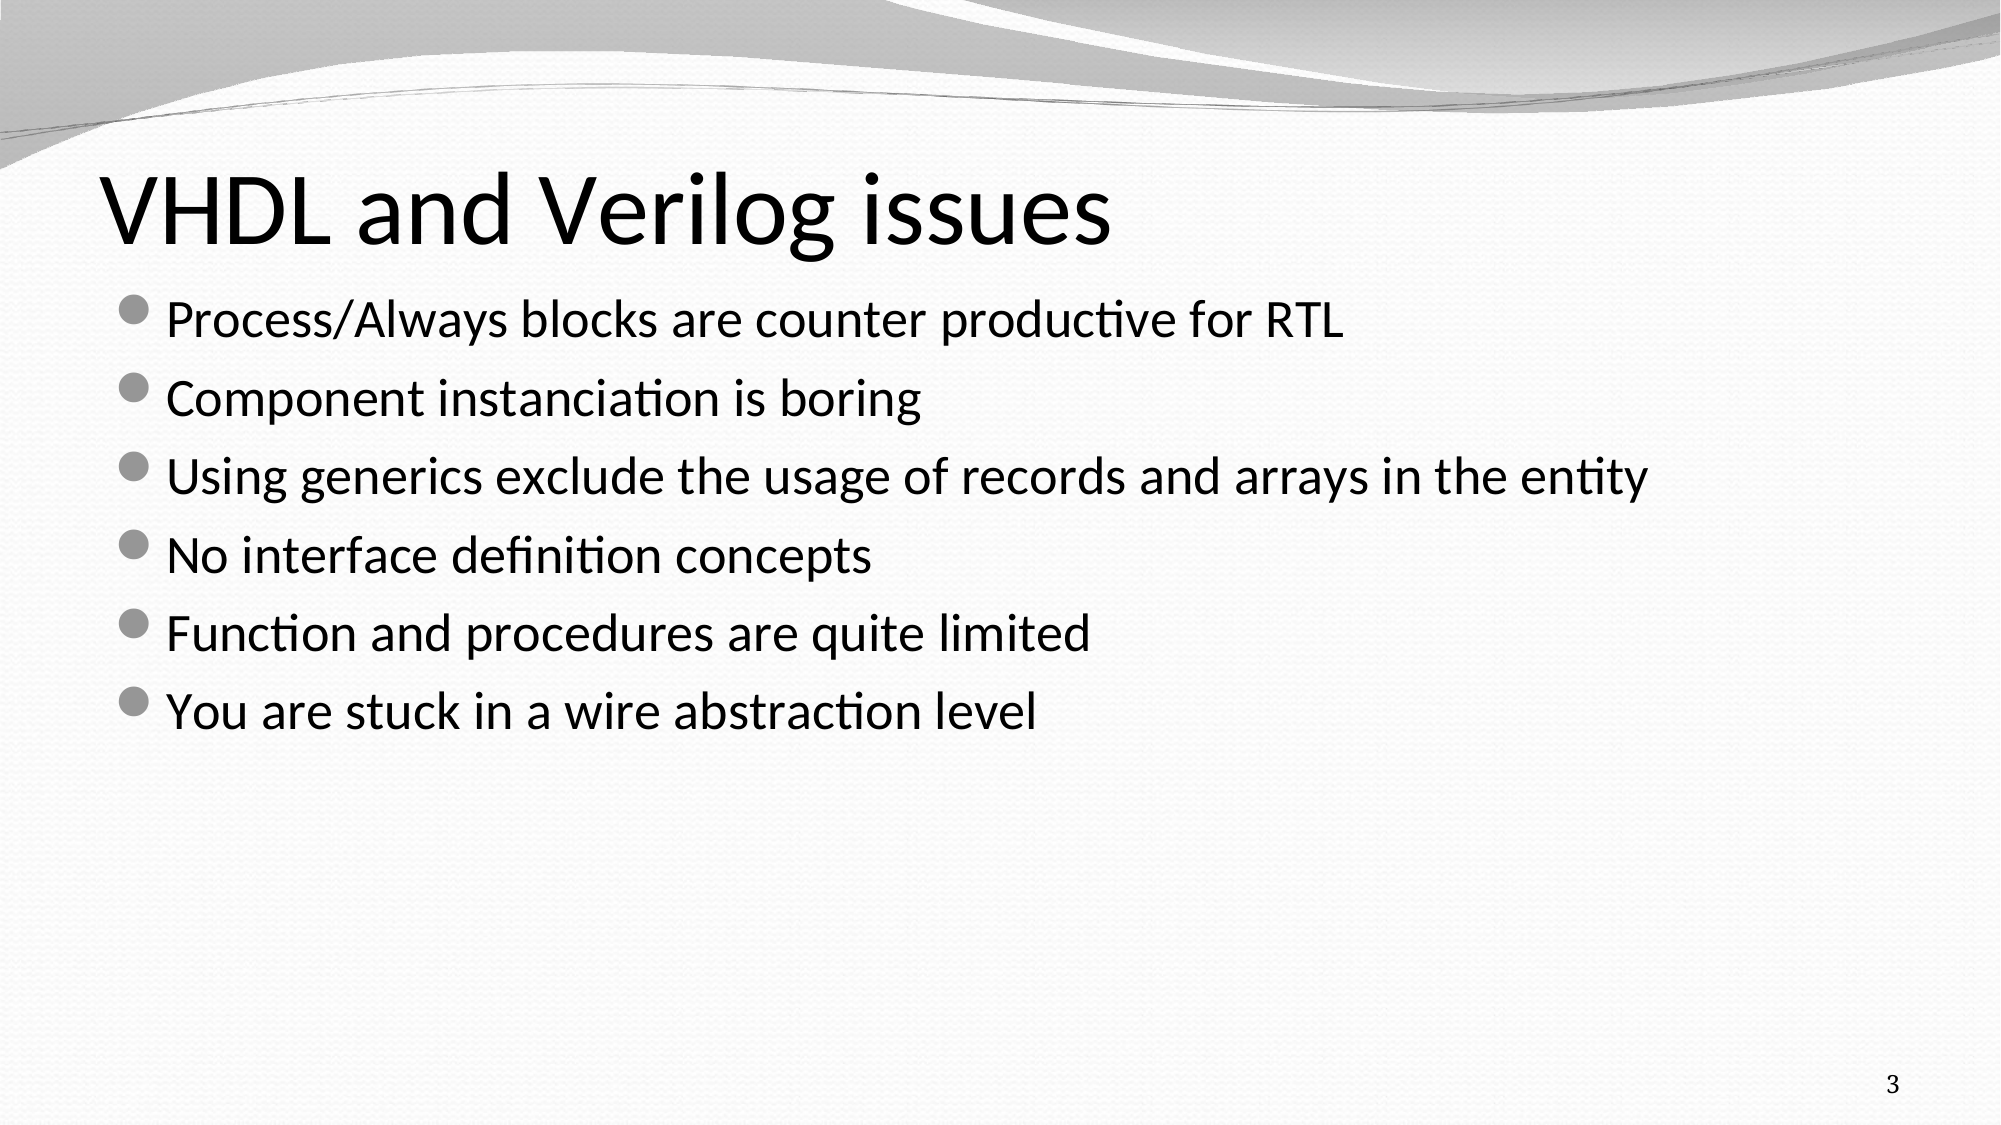

VHDL and Verilog issues
# Process/Always blocks are counter productive for RTL
Component instanciation is boring
Using generics exclude the usage of records and arrays in the entity
No interface definition concepts
Function and procedures are quite limited
You are stuck in a wire abstraction level